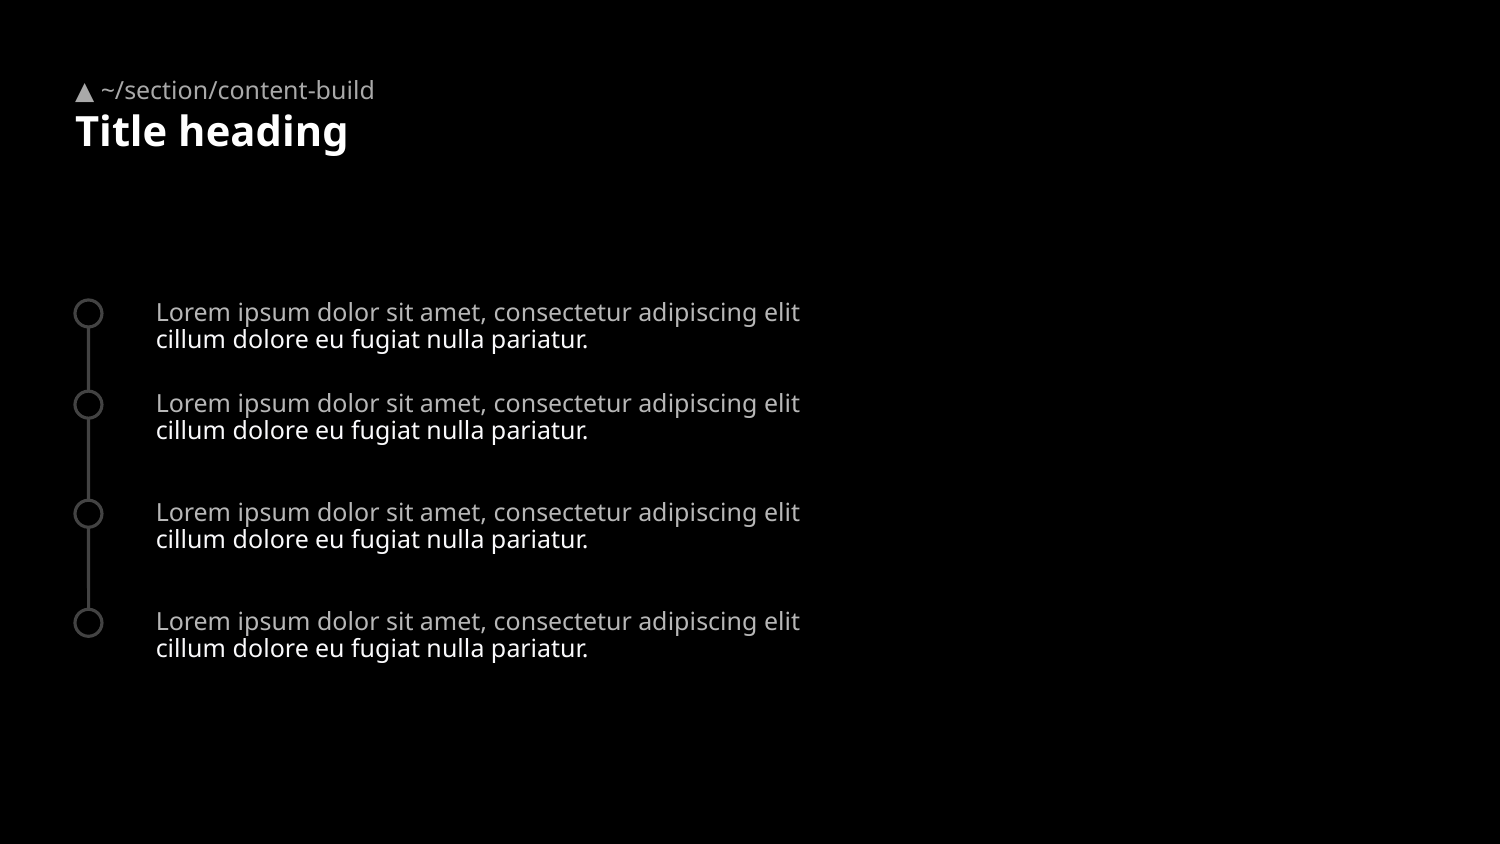

▲ ~/section/content-build
Title heading
Lorem ipsum dolor sit amet, consectetur adipiscing elit cillum dolore eu fugiat nulla pariatur.
Lorem ipsum dolor sit amet, consectetur adipiscing elit cillum dolore eu fugiat nulla pariatur.
Lorem ipsum dolor sit amet, consectetur adipiscing elit cillum dolore eu fugiat nulla pariatur.
Lorem ipsum dolor sit amet, consectetur adipiscing elit cillum dolore eu fugiat nulla pariatur.